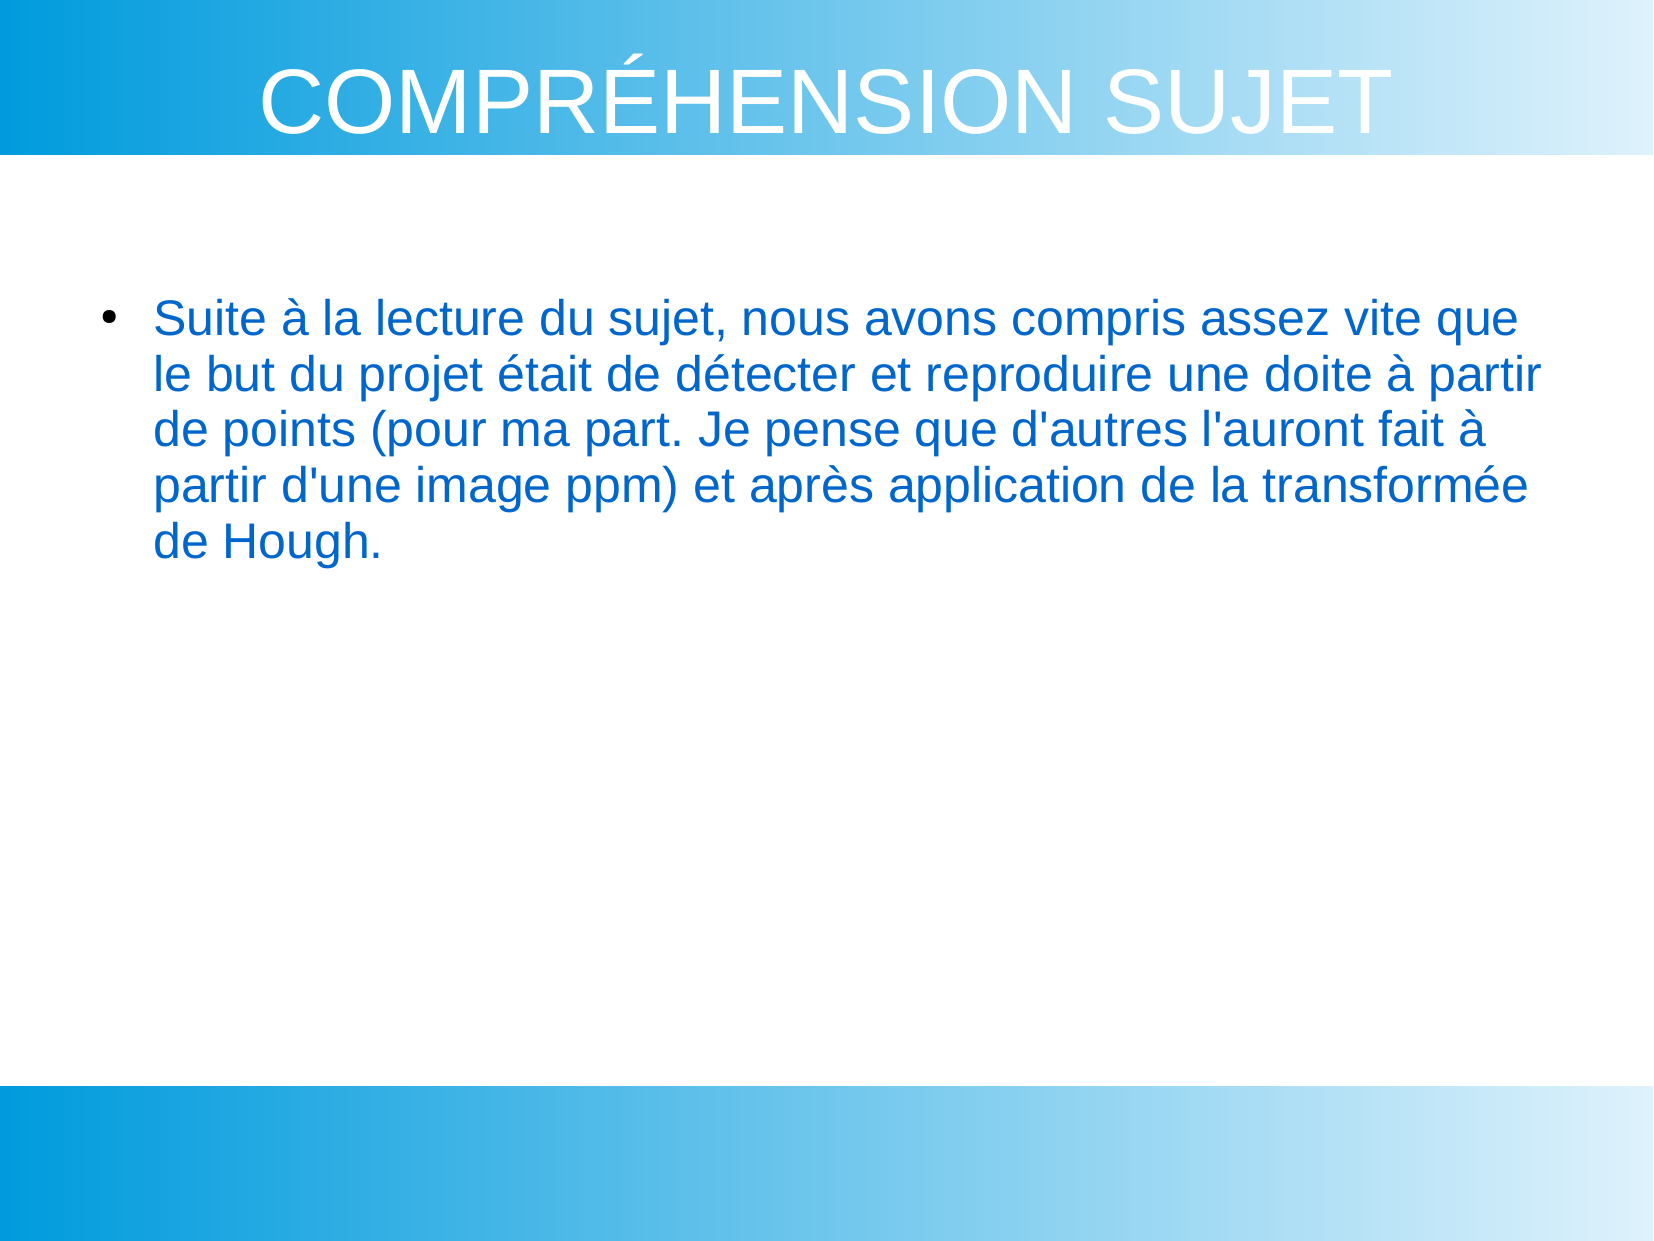

COMPRÉHENSION SUJET
# Suite à la lecture du sujet, nous avons compris assez vite que le but du projet était de détecter et reproduire une doite à partir de points (pour ma part. Je pense que d'autres l'auront fait à partir d'une image ppm) et après application de la transformée de Hough.